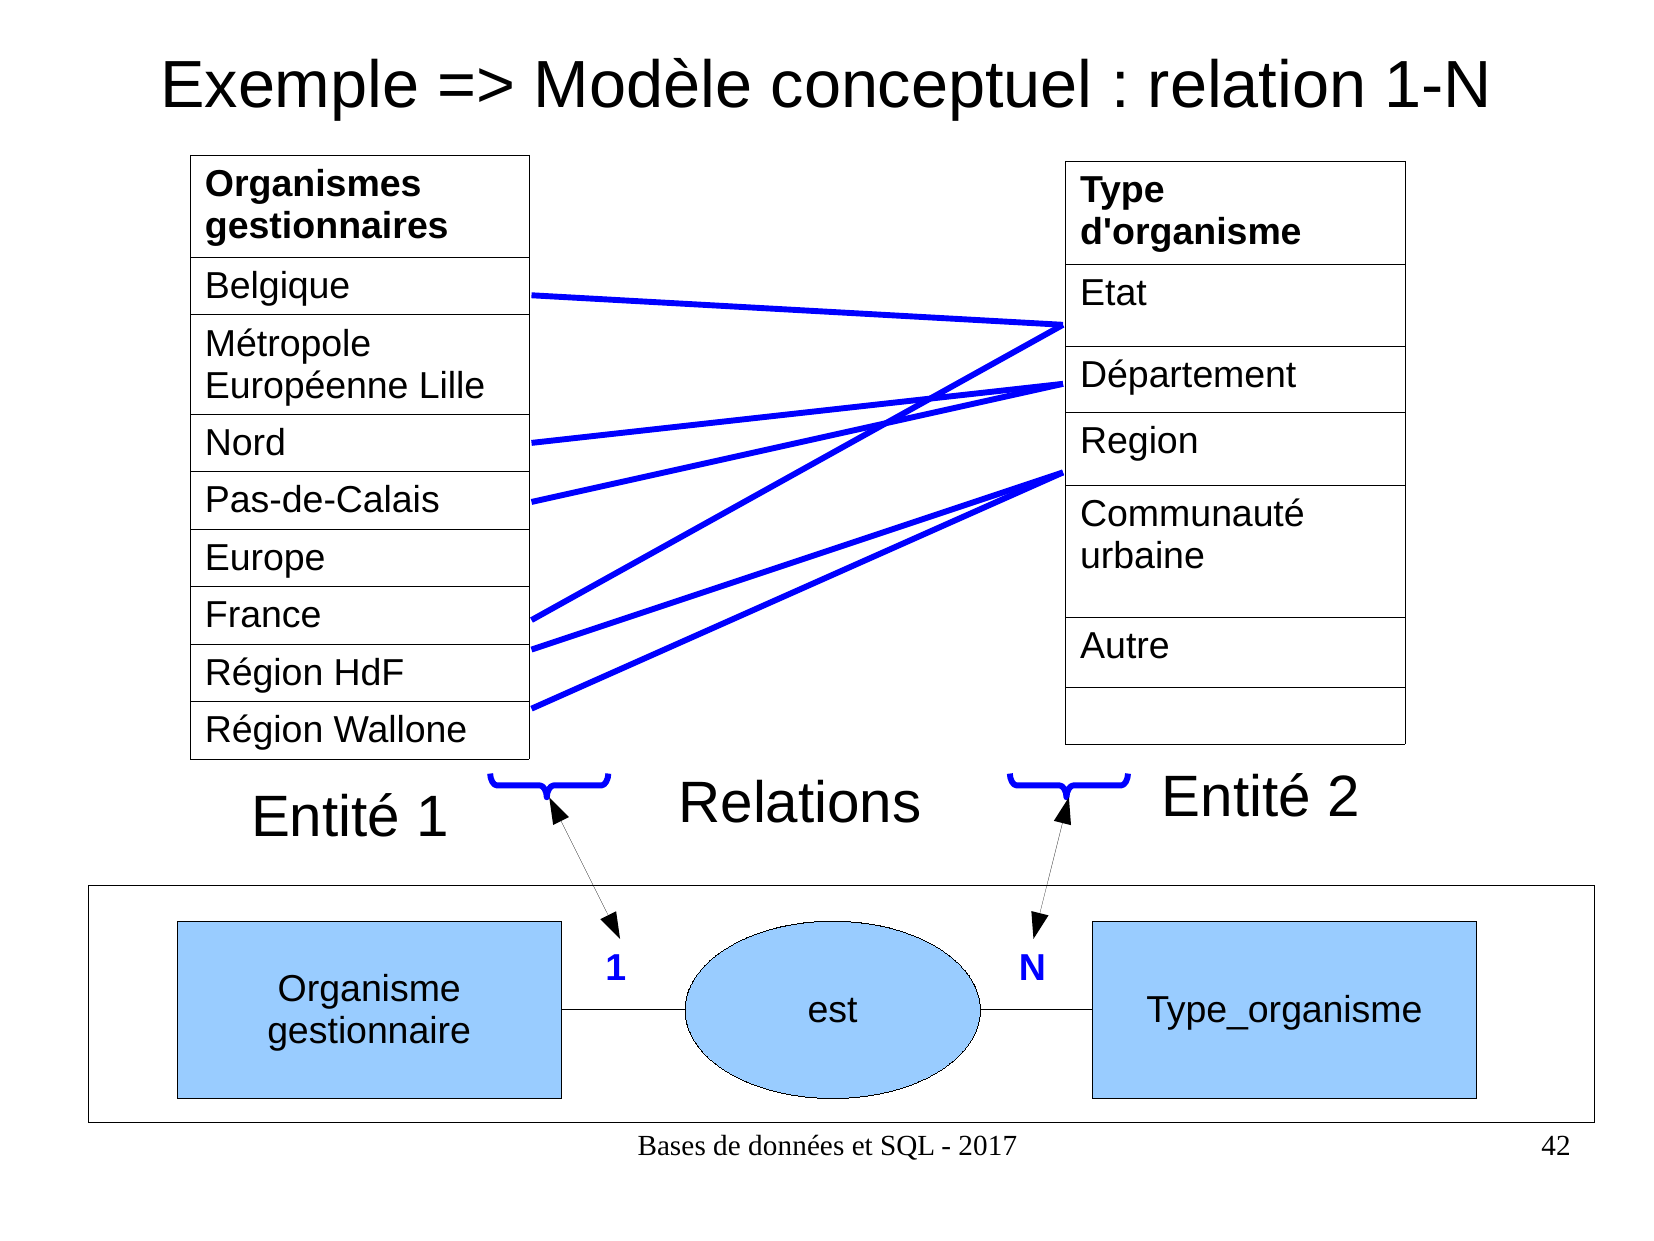

# Exemple => Modèle conceptuel : relation 1-N
| Organismes gestionnaires |
| --- |
| Belgique |
| Métropole Européenne Lille |
| Nord |
| Pas-de-Calais |
| Europe |
| France |
| Région HdF |
| Région Wallone |
| Type d'organisme |
| --- |
| Etat |
| Département |
| Region |
| Communauté urbaine |
| Autre |
| |
Entité 2
Relations
Entité 1
Organisme
gestionnaire
est
Type_organisme
1
N
Bases de données et SQL - 2017
42